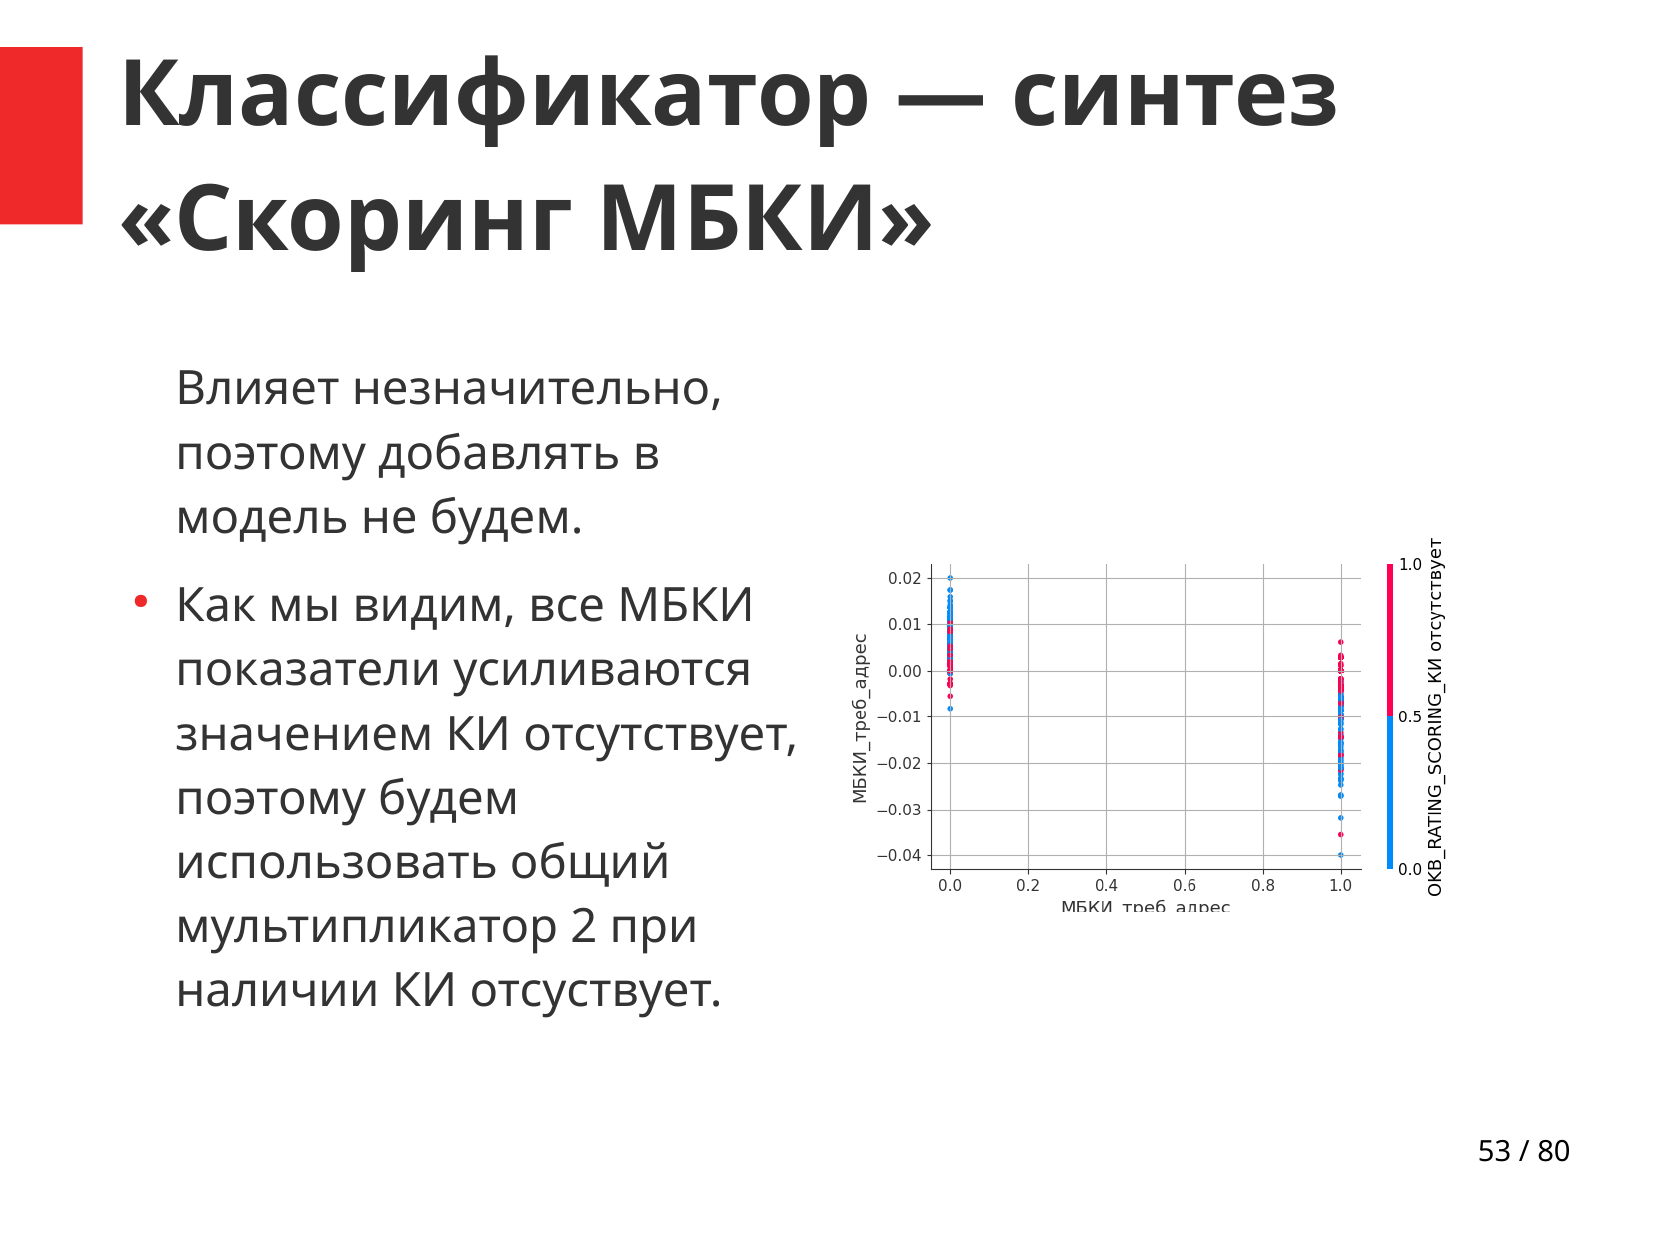

# Классификатор — синтез «Скоринг МБКИ»
Влияет незначительно, поэтому добавлять в модель не будем.
Как мы видим, все МБКИ показатели усиливаются значением КИ отсутствует, поэтому будем использовать общий мультипликатор 2 при наличии КИ отсуствует.
53